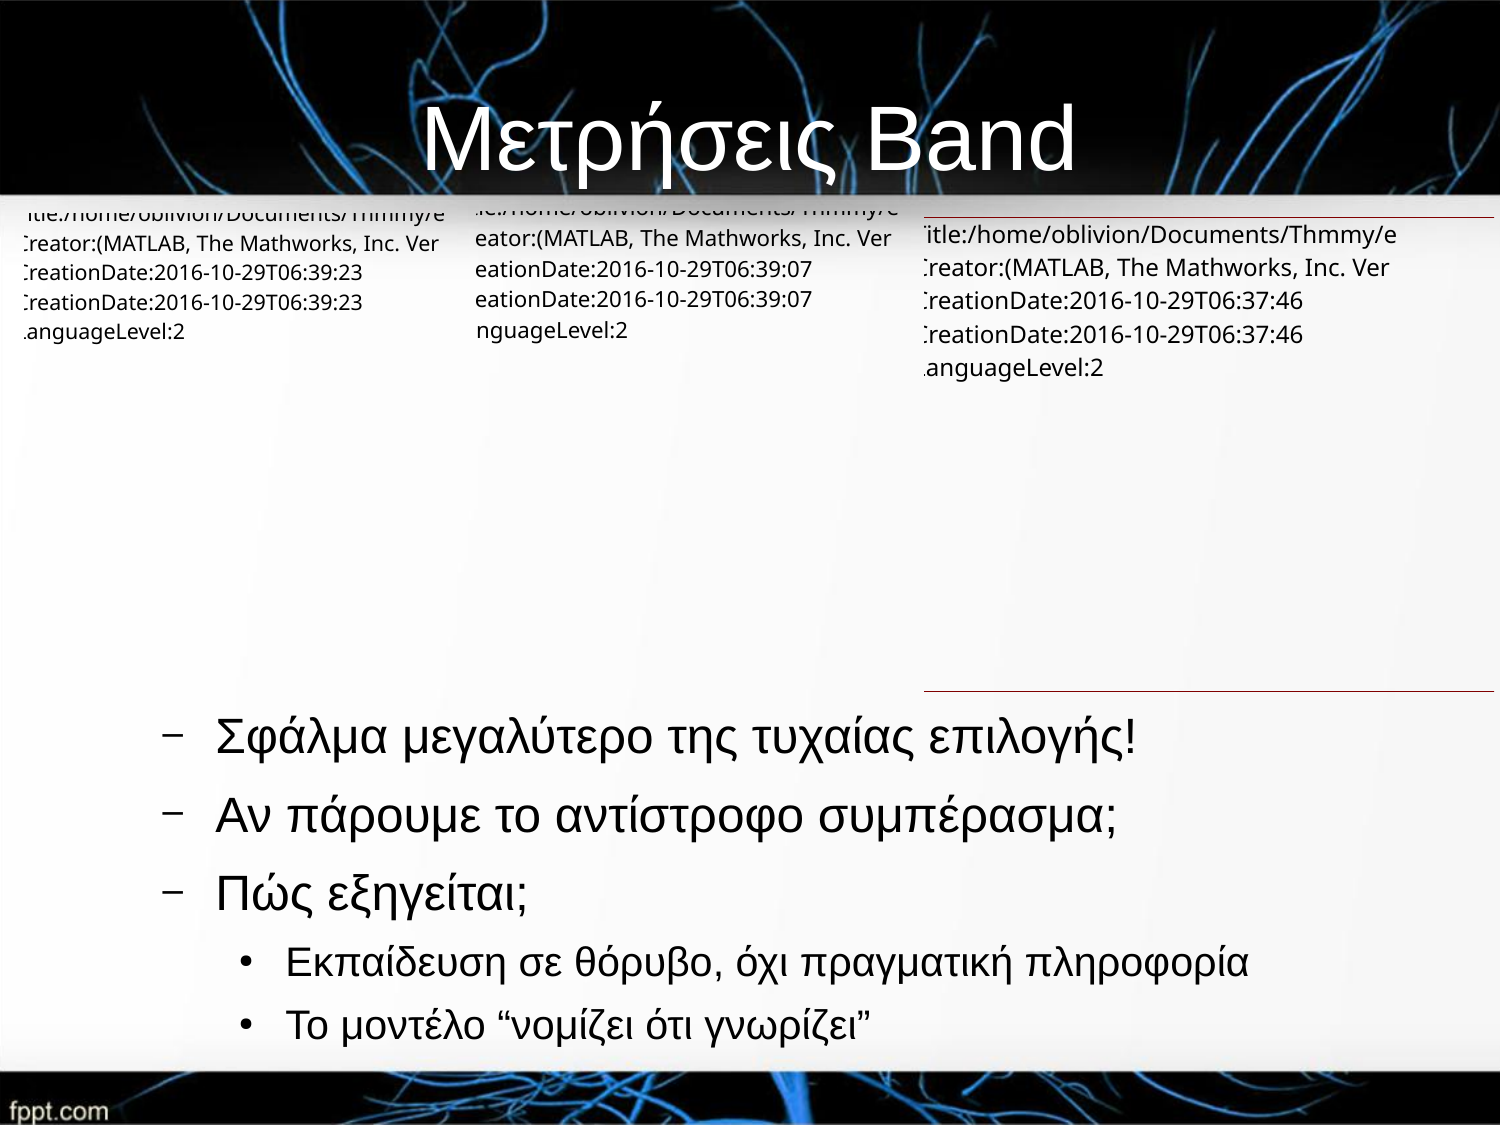

# Μετρήσεις Band
Σφάλμα μεγαλύτερο της τυχαίας επιλογής!
Αν πάρουμε το αντίστροφο συμπέρασμα;
Πώς εξηγείται;
Εκπαίδευση σε θόρυβο, όχι πραγματική πληροφορία
Το μοντέλο “νομίζει ότι γνωρίζει”